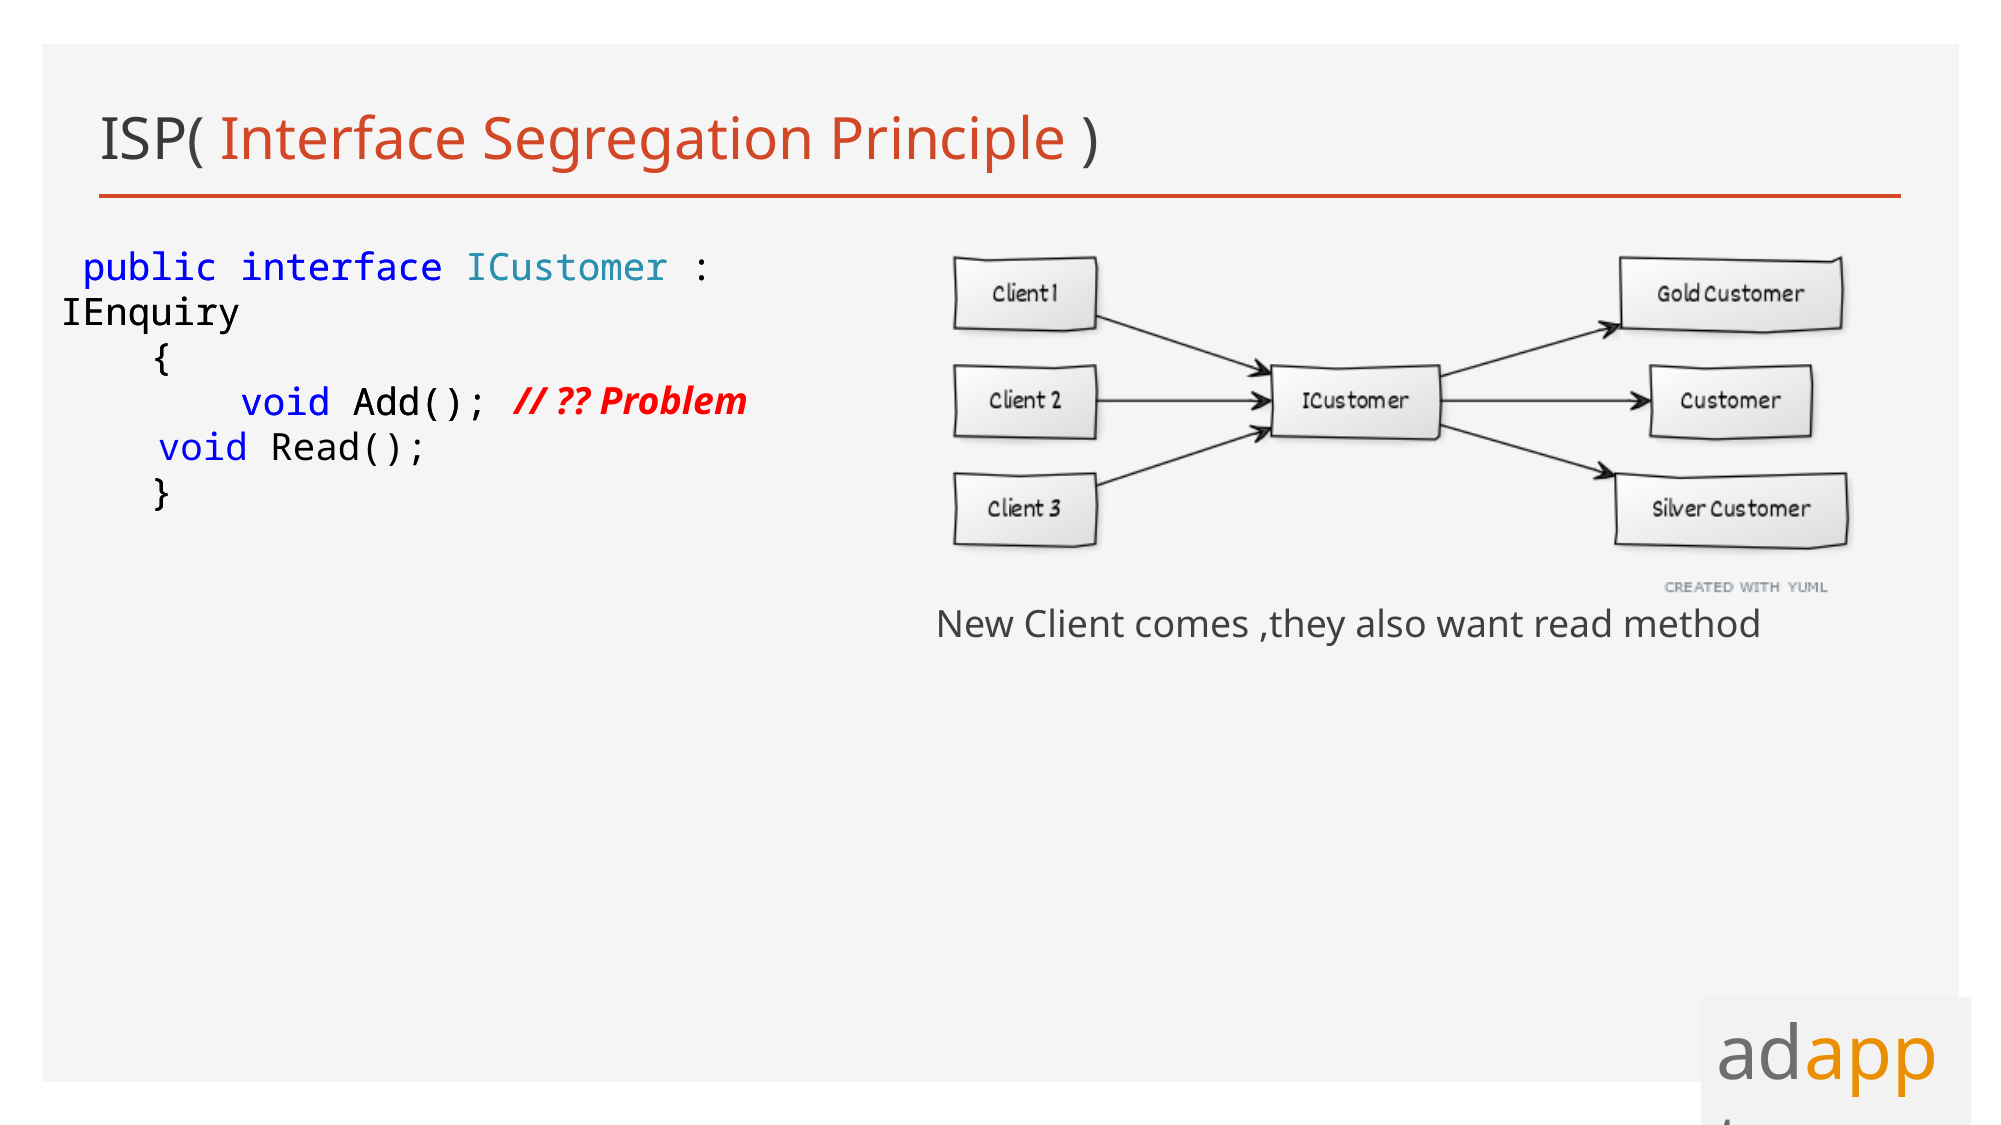

# ISP( Interface Segregation Principle )
 public interface ICustomer : IEnquiry
 {
 void Add();
 }
 public interface ICustomer : IEnquiry
 {
 void Add();
 	 void Read();
 }
// ?? Problem
New Client comes ,they also want read method
adappt